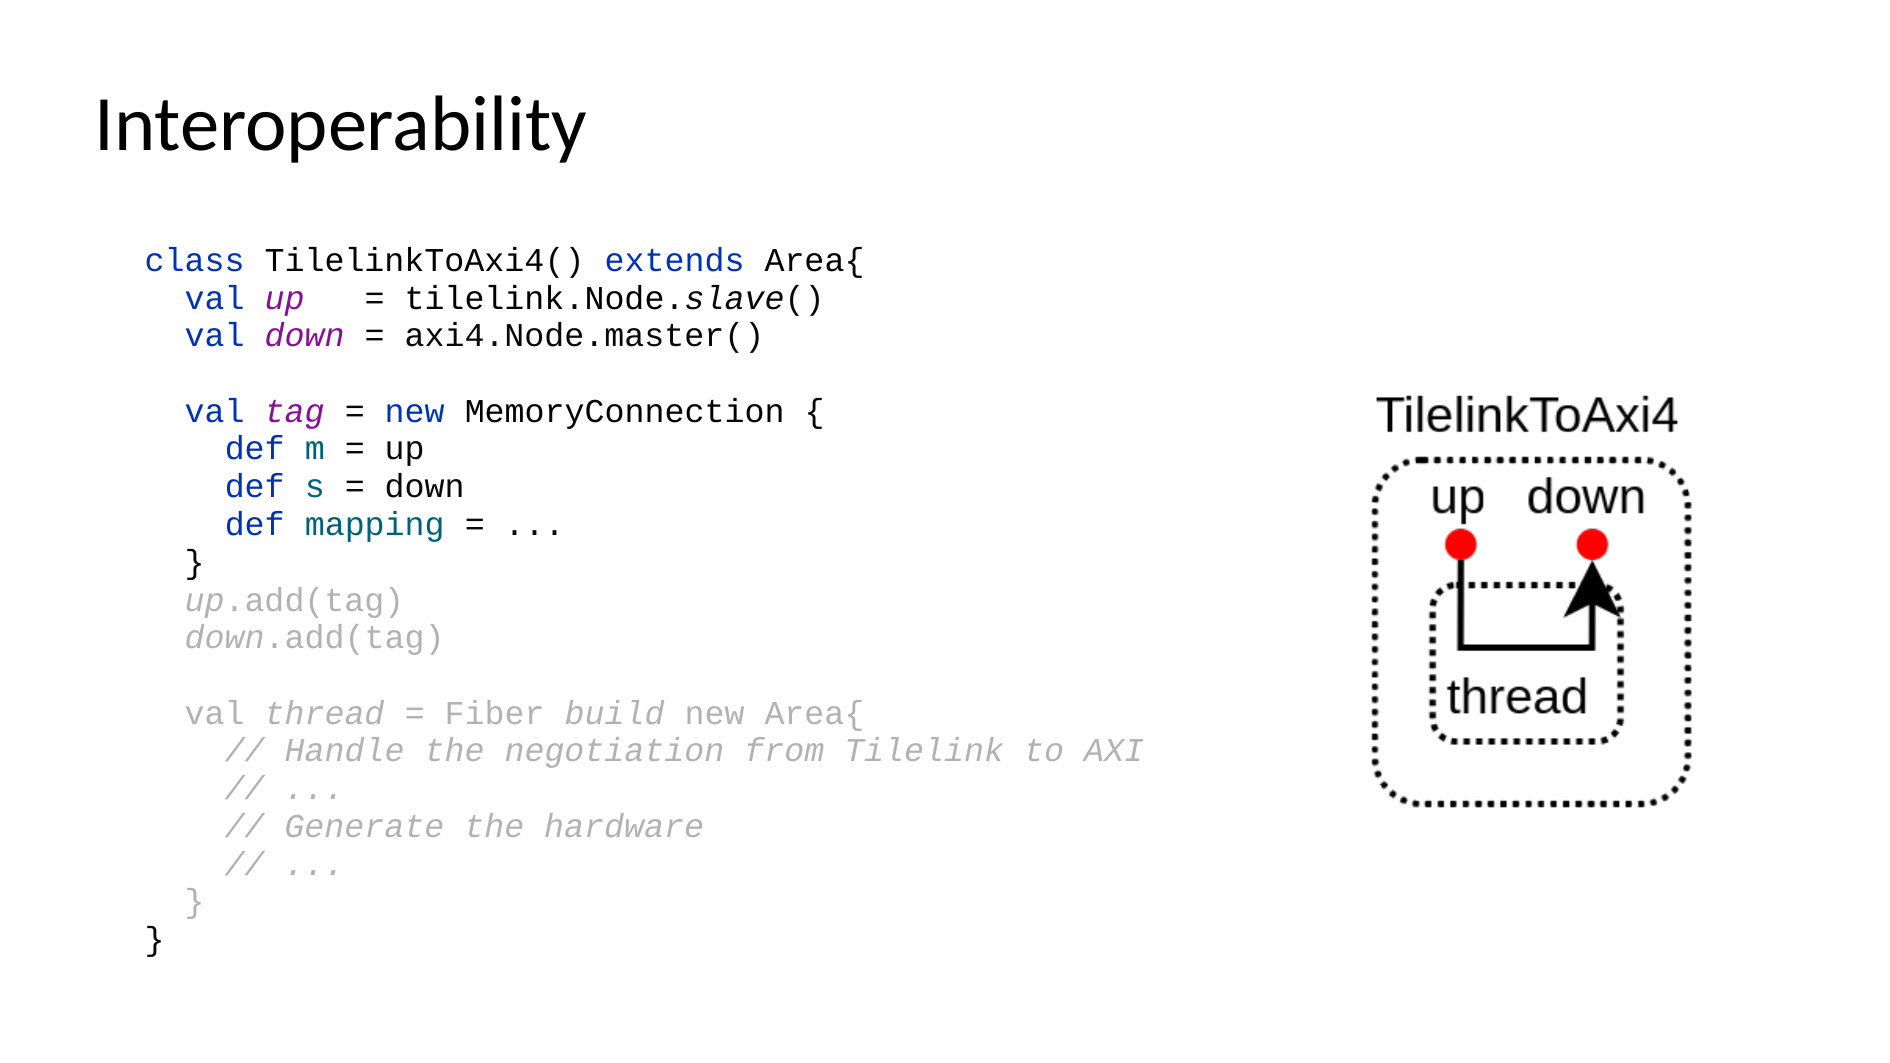

# Interoperability
class TilelinkToAxi4() extends Area{
 val up = tilelink.Node.slave()
 val down = axi4.Node.master()
 val tag = new MemoryConnection {
 def m = up
 def s = down
 def mapping = ...
 }
 up.add(tag)
 down.add(tag)
 val thread = Fiber build new Area{
 // Handle the negotiation from Tilelink to AXI
 // ...
 // Generate the hardware
 // ...
 }
}